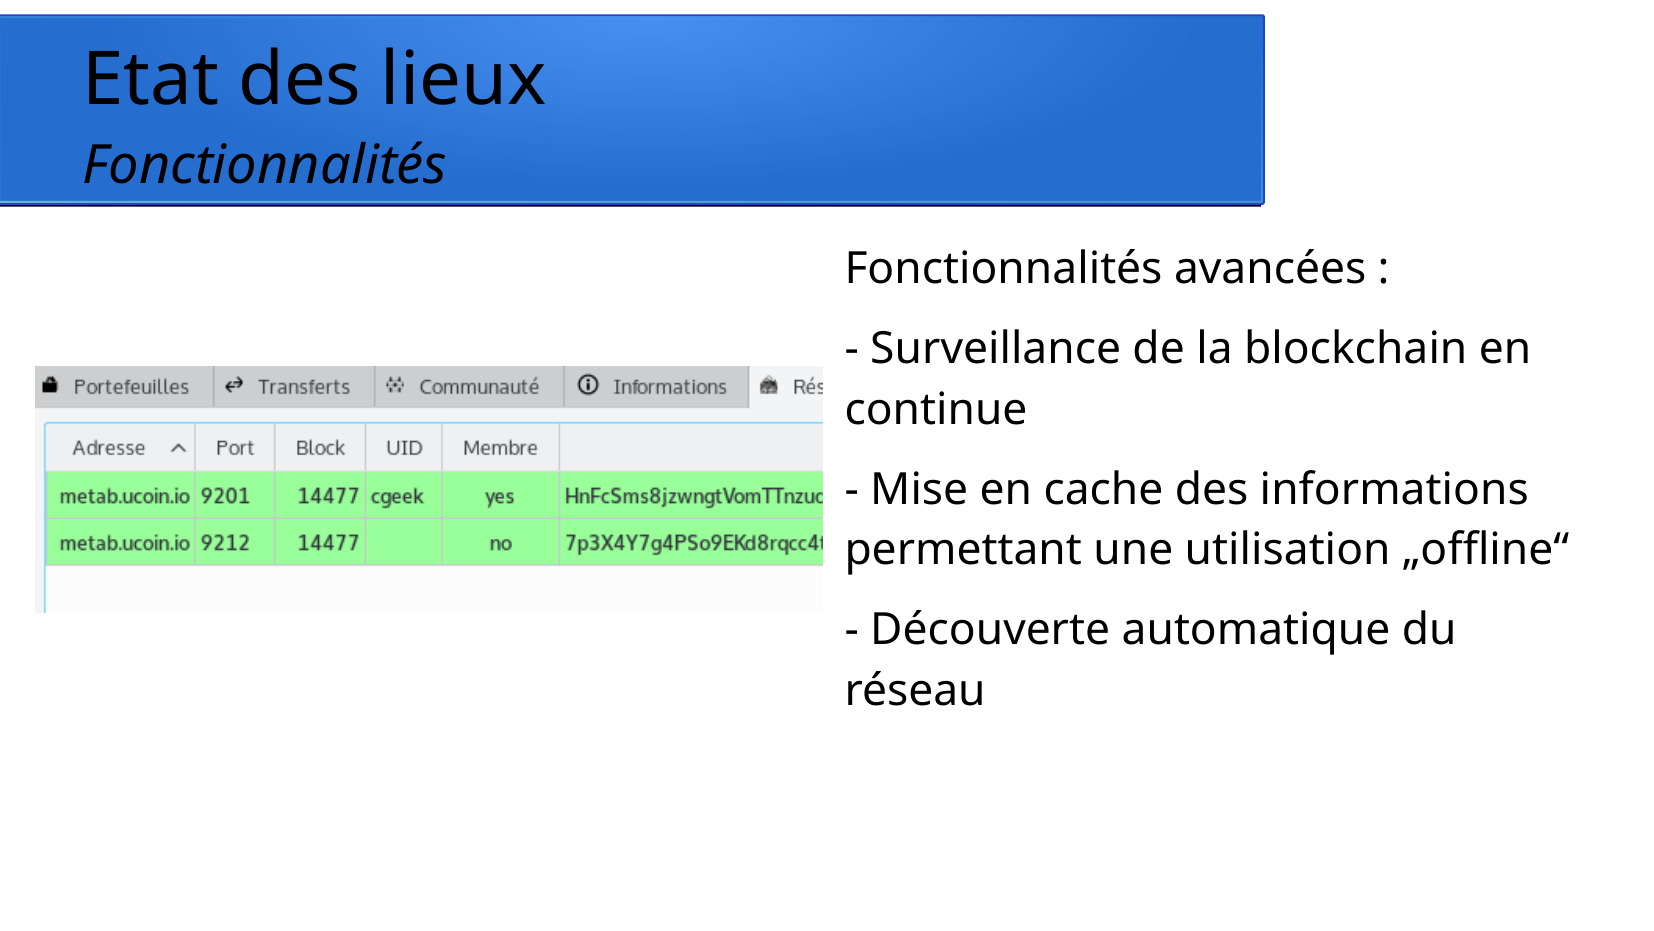

Etat des lieux
Fonctionnalités
# Fonctionnalités avancées :
- Surveillance de la blockchain en continue
- Mise en cache des informations permettant une utilisation „offline“
- Découverte automatique du réseau